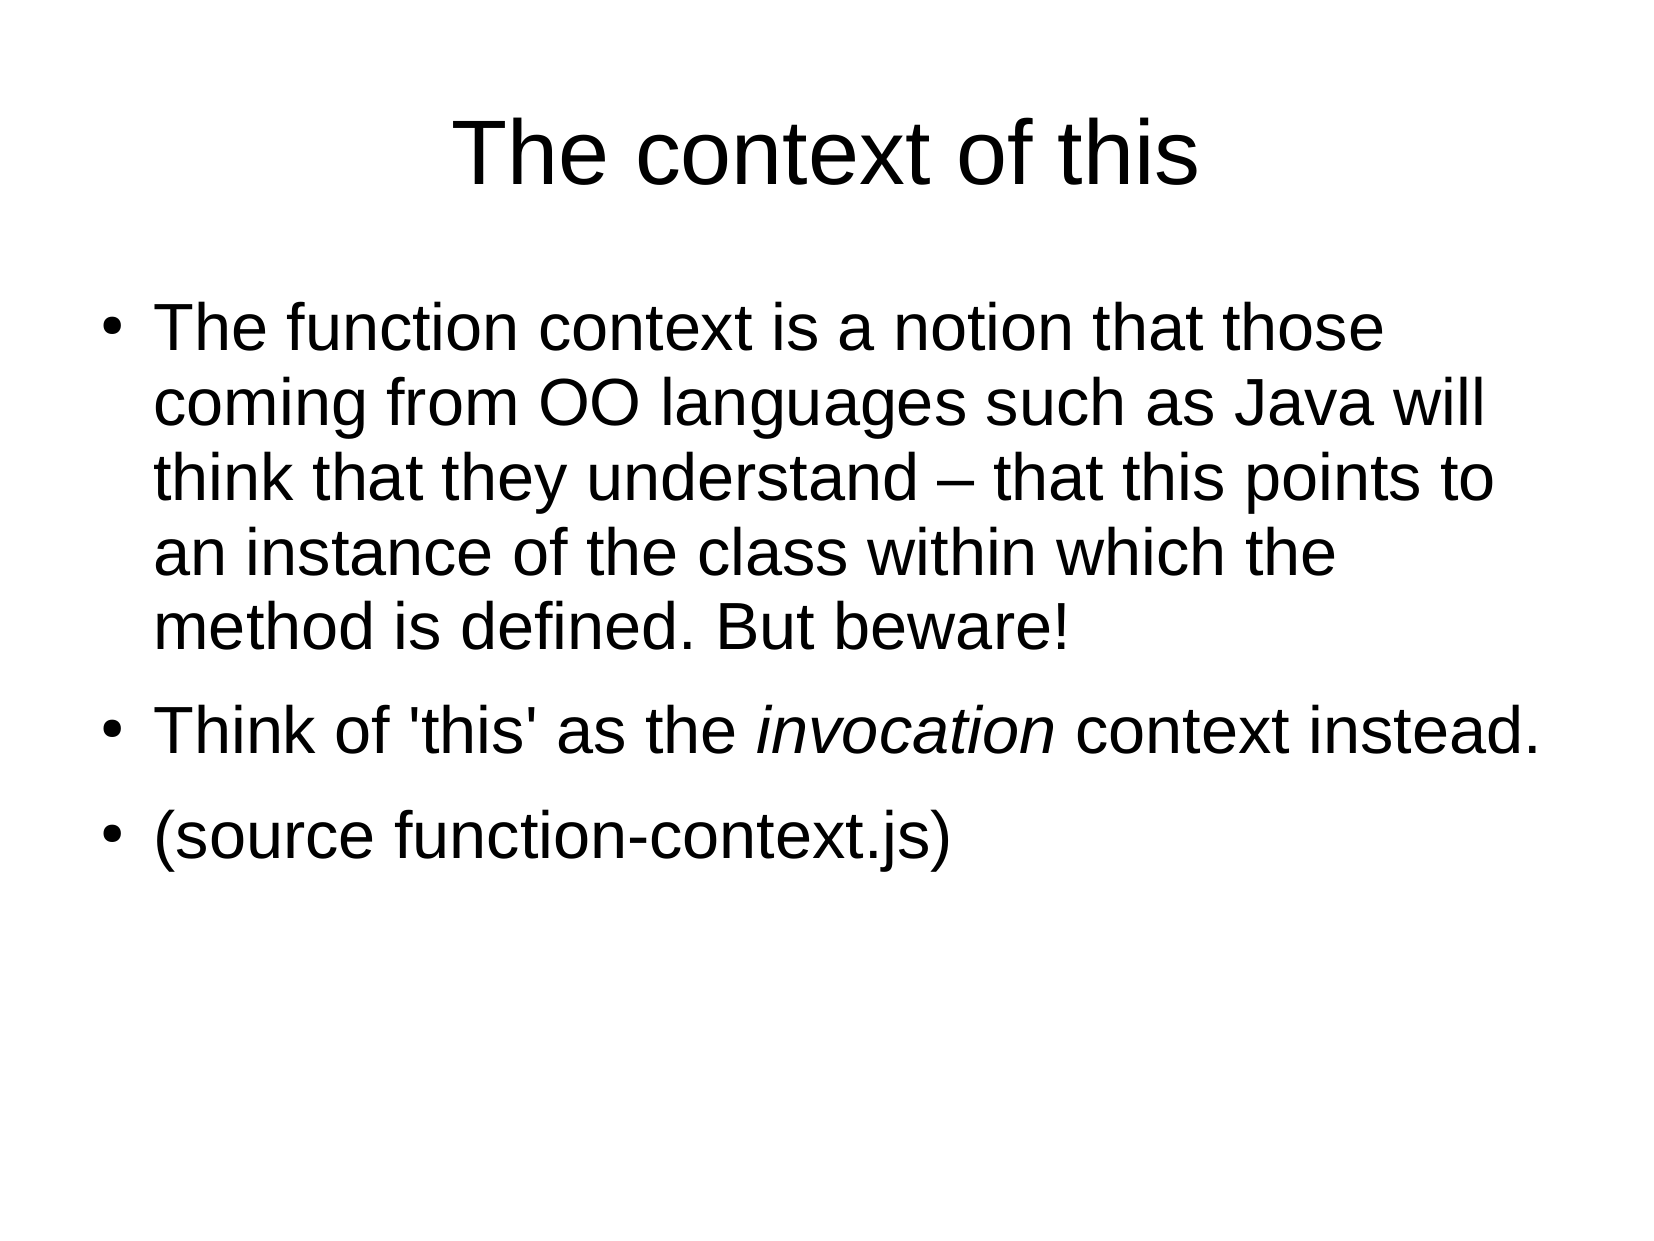

# The context of this
The function context is a notion that those coming from OO languages such as Java will think that they understand – that this points to an instance of the class within which the method is defined. But beware!
Think of 'this' as the invocation context instead.
(source function-context.js)